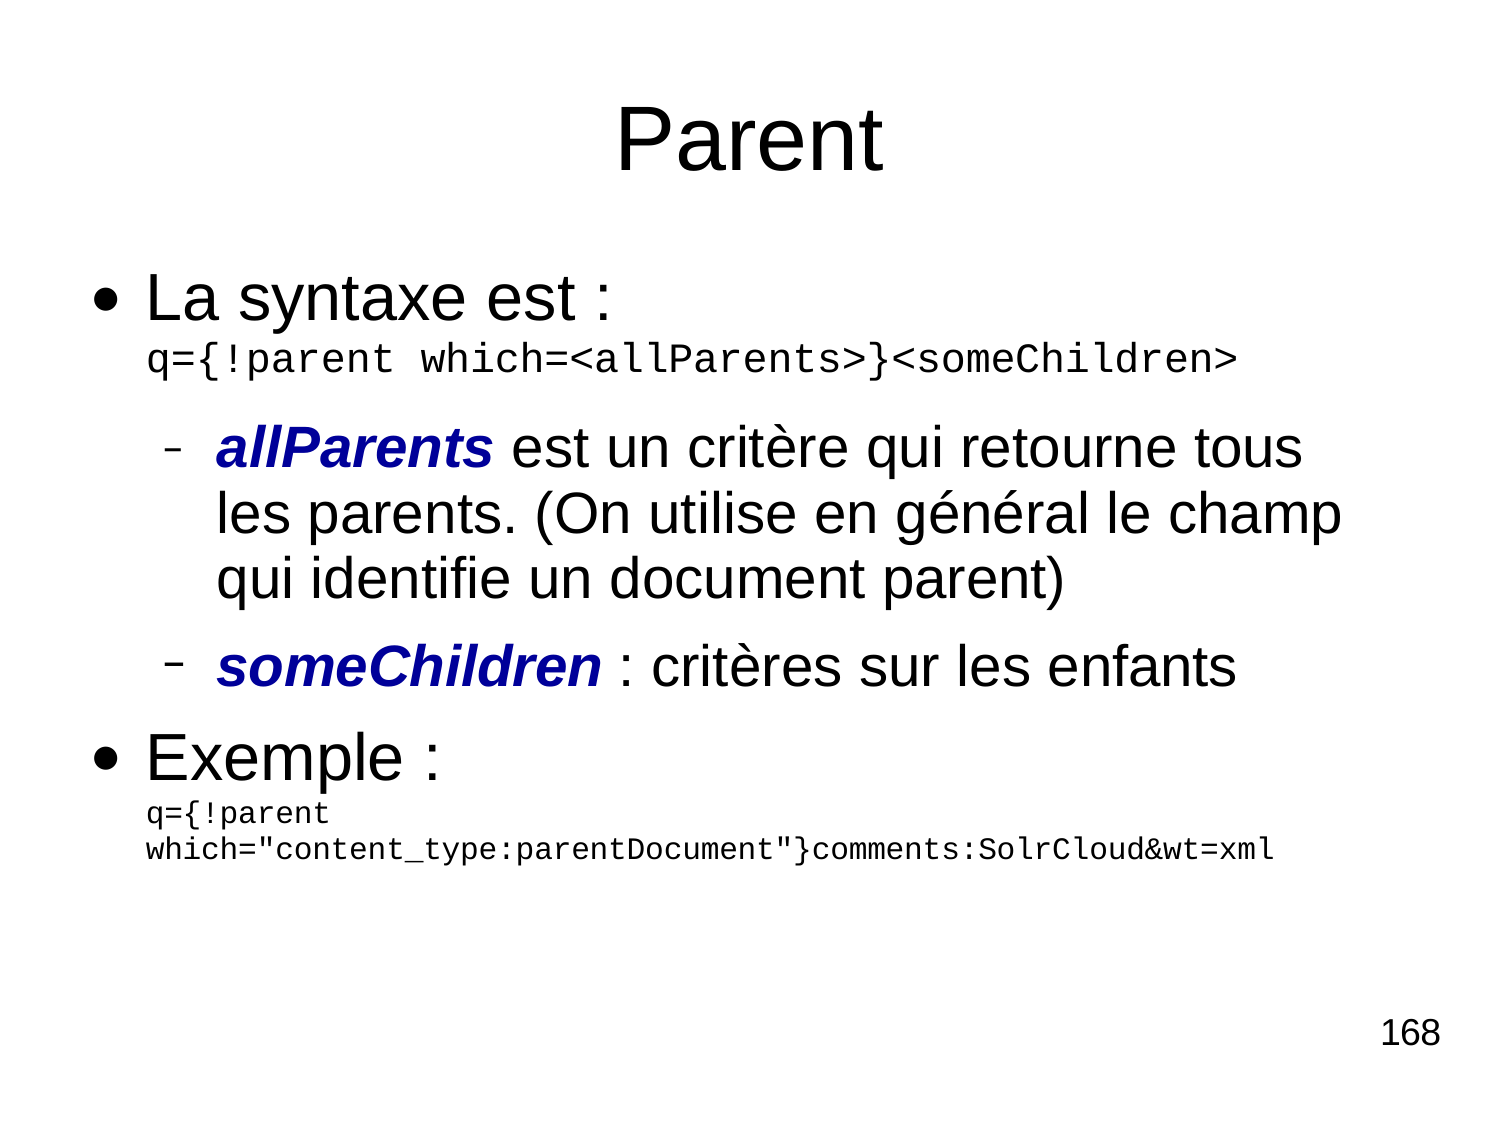

# Parent
La syntaxe est :
q={!parent which=<allParents>}<someChildren>
●
–	allParents est un critère qui retourne tous les parents. (On utilise en général le champ qui identifie un document parent)
someChildren : critères sur les enfants
–
Exemple :
q={!parent which="content_type:parentDocument"}comments:SolrCloud&wt=xml
●
168